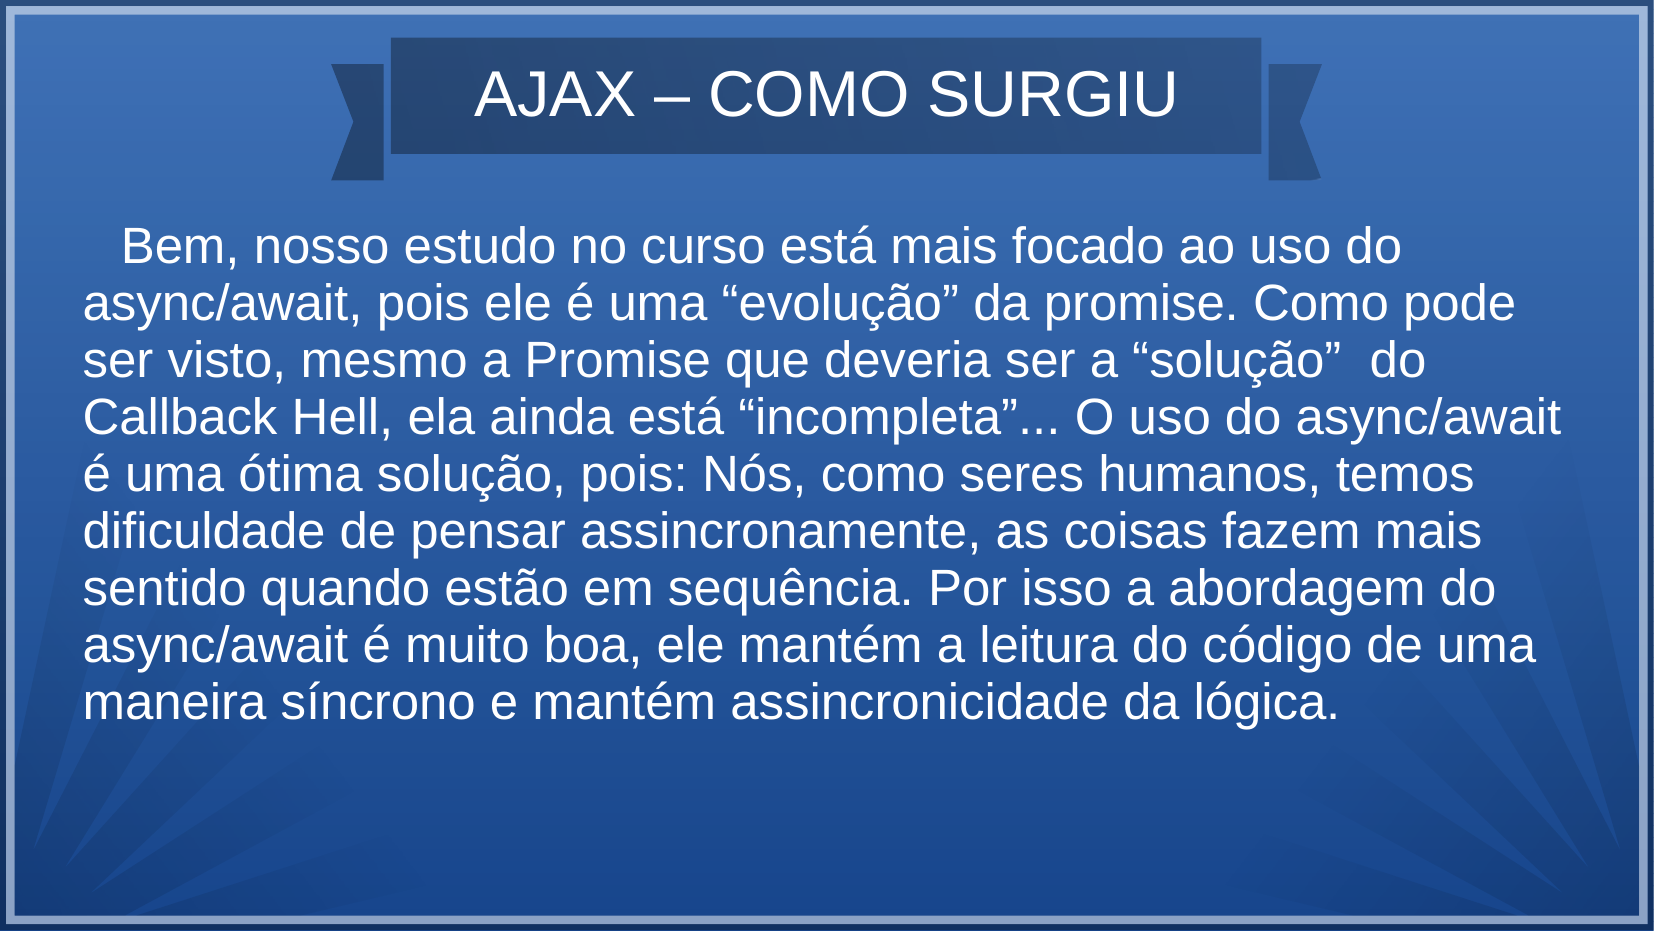

# AJAX – COMO SURGIU
Bem, nosso estudo no curso está mais focado ao uso do async/await, pois ele é uma “evolução” da promise. Como pode ser visto, mesmo a Promise que deveria ser a “solução” do Callback Hell, ela ainda está “incompleta”... O uso do async/await é uma ótima solução, pois: Nós, como seres humanos, temos dificuldade de pensar assincronamente, as coisas fazem mais sentido quando estão em sequência. Por isso a abordagem do async/await é muito boa, ele mantém a leitura do código de uma maneira síncrono e mantém assincronicidade da lógica.